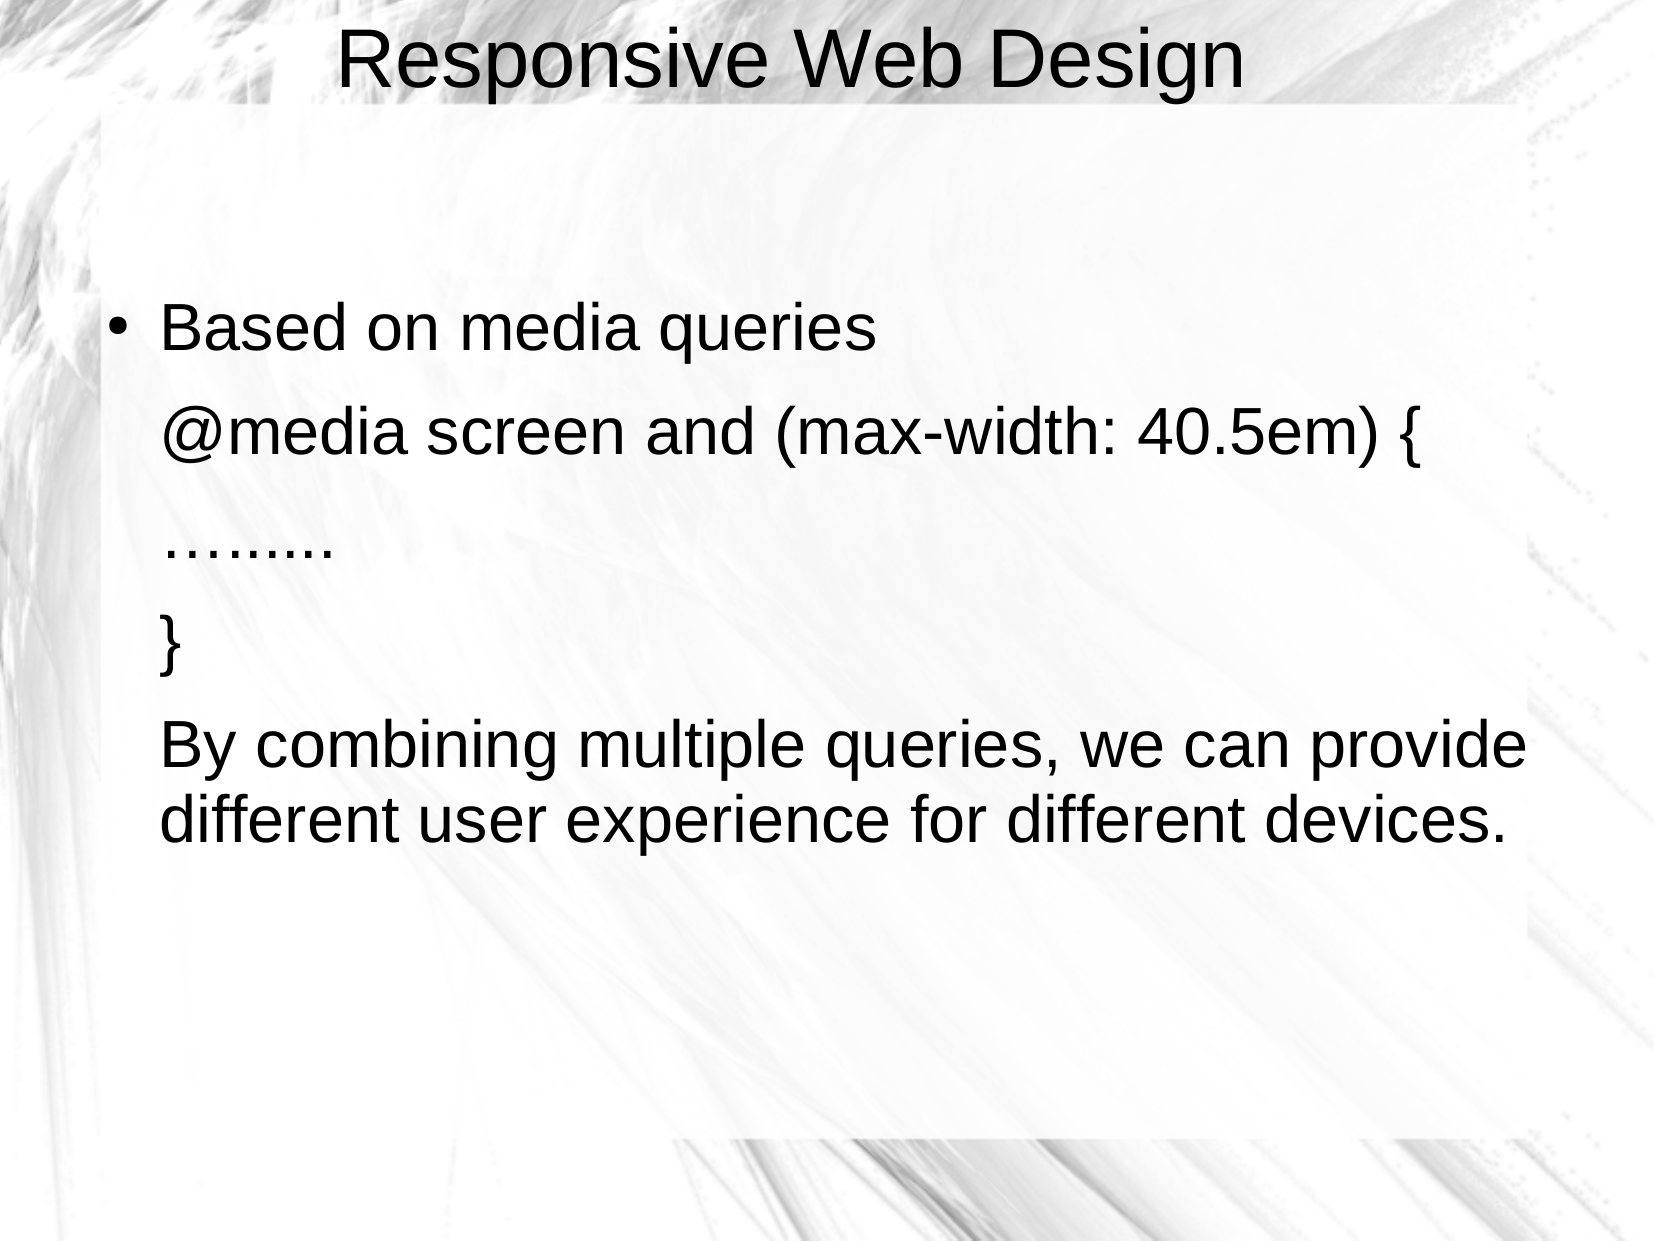

# Responsive Web Design
Based on media queries
@media screen and (max-width: 40.5em) {
…......
}
By combining multiple queries, we can provide different user experience for different devices.